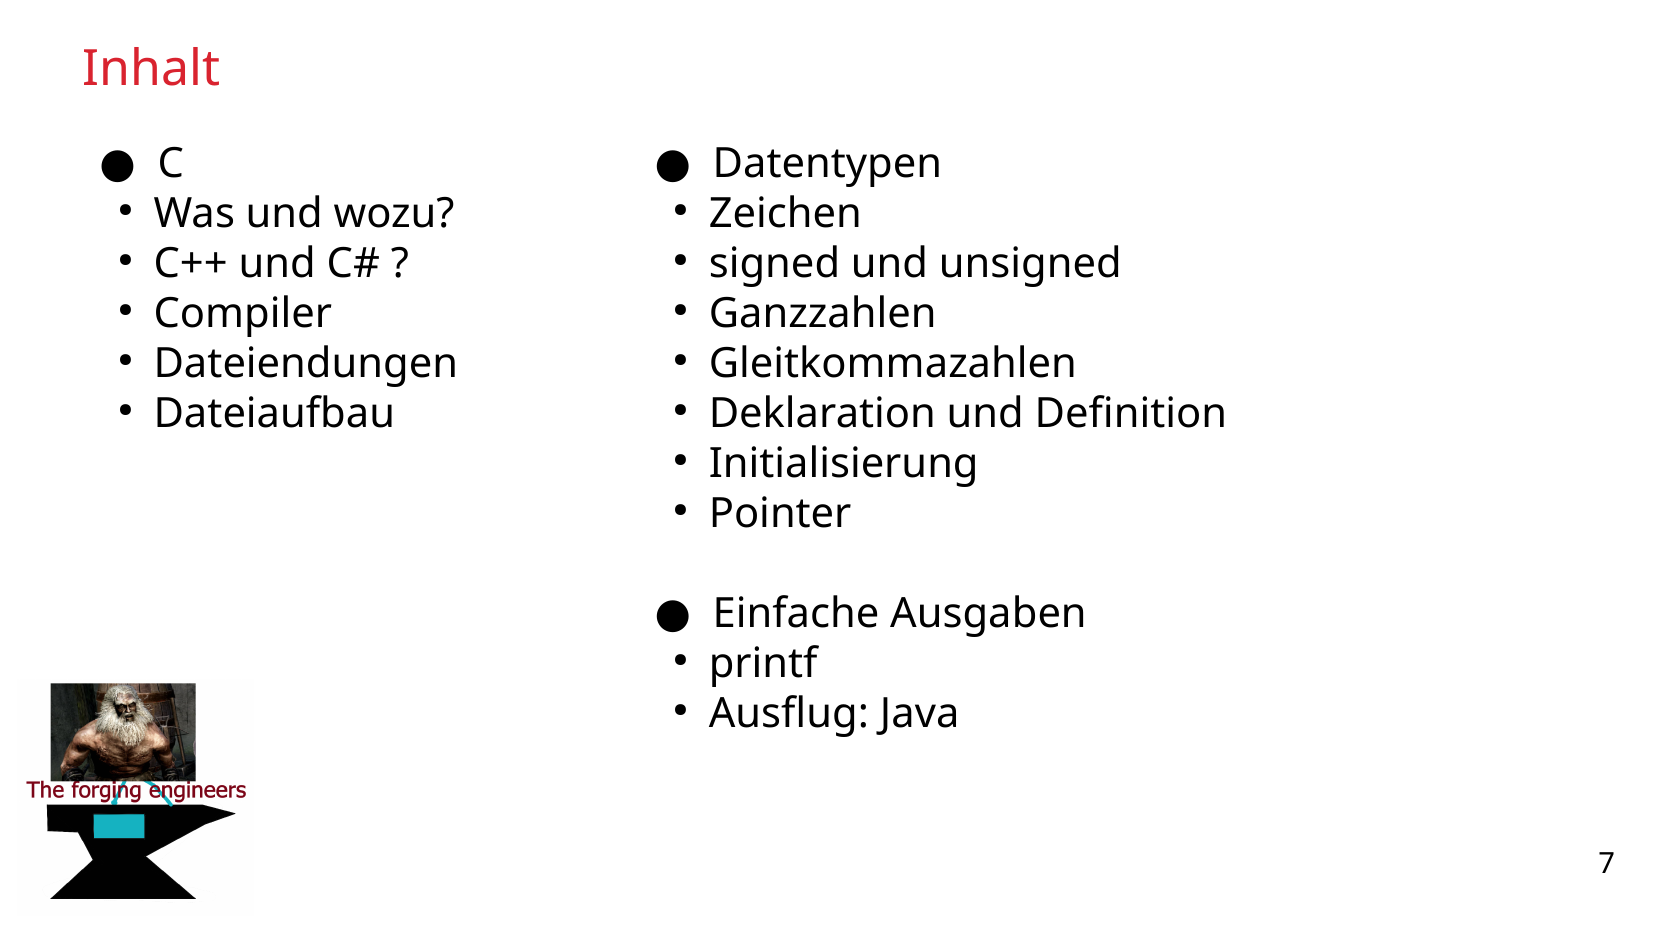

# Inhalt
C
Was und wozu?
C++ und C# ?
Compiler
Dateiendungen
Dateiaufbau
Datentypen
Zeichen
signed und unsigned
Ganzzahlen
Gleitkommazahlen
Deklaration und Definition
Initialisierung
Pointer
Einfache Ausgaben
printf
Ausflug: Java